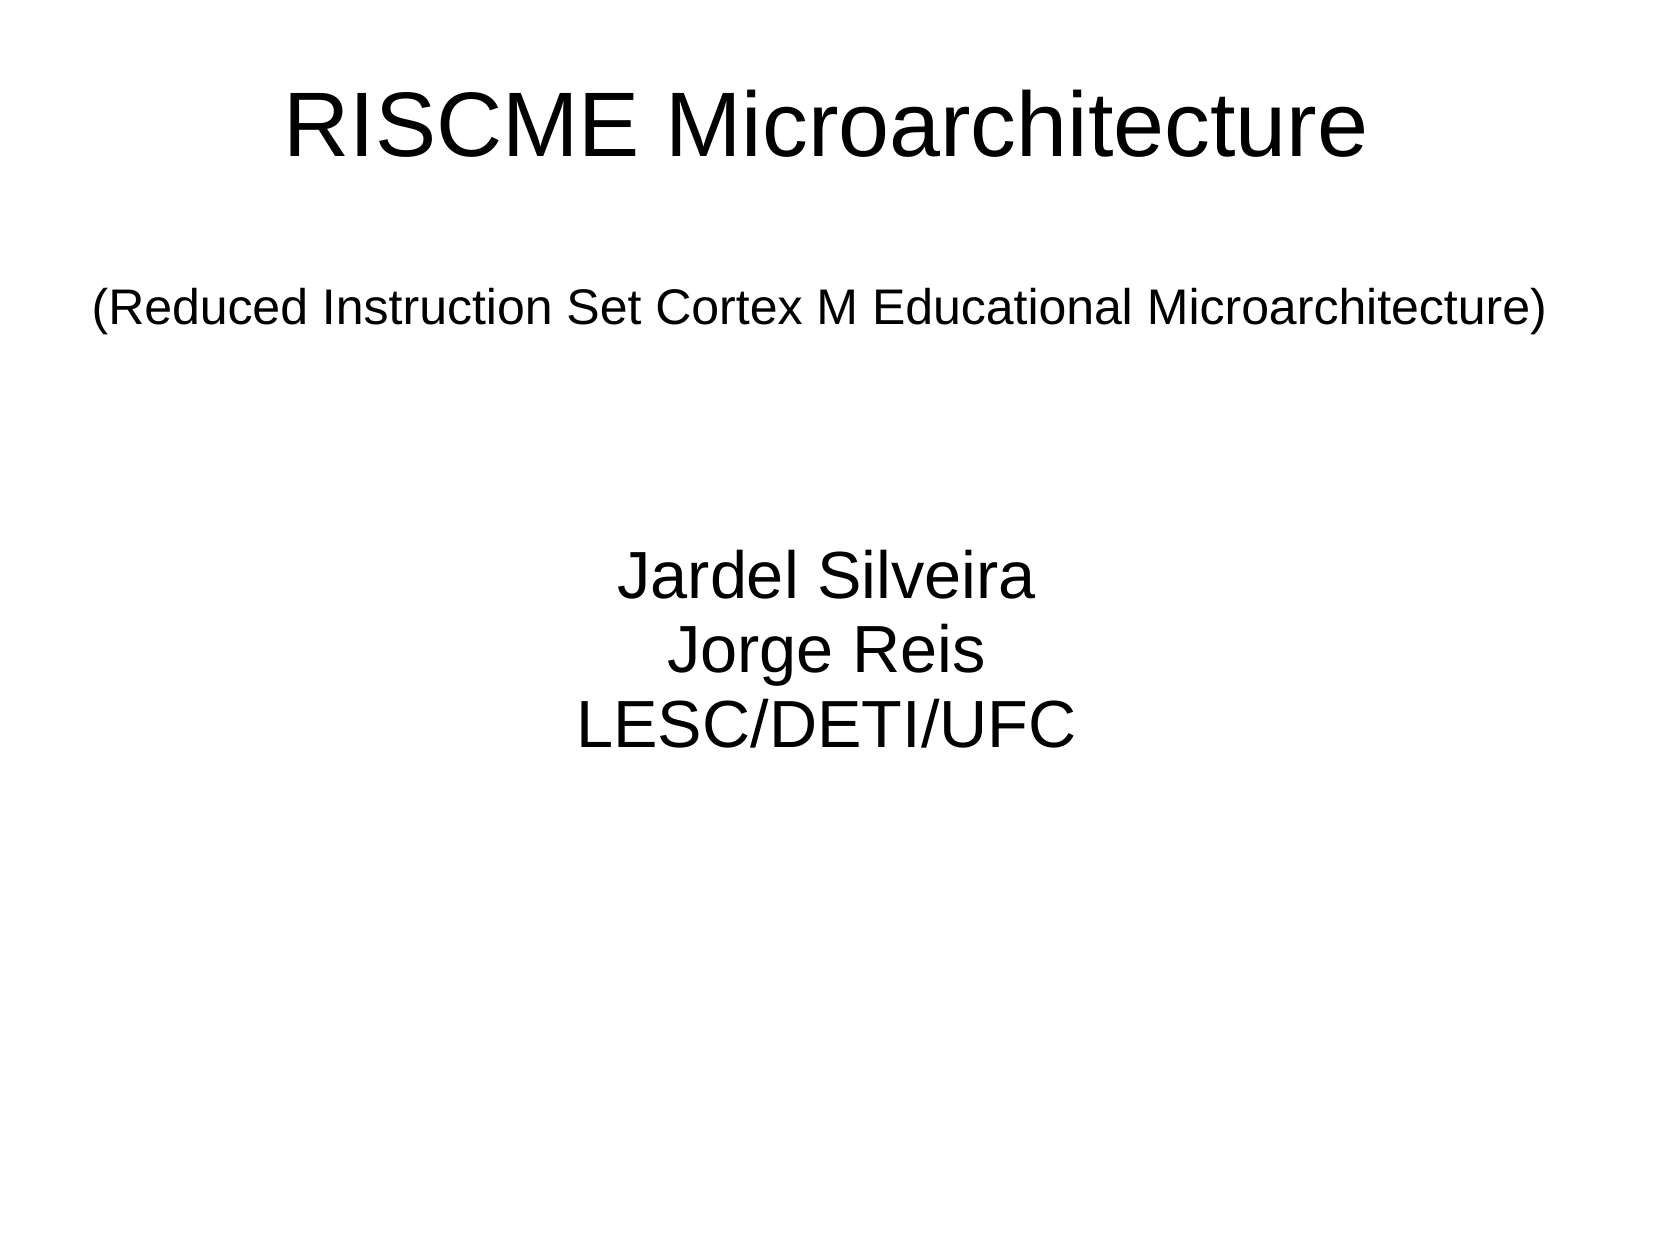

# RISCME Microarchitecture (Reduced Instruction Set Cortex M Educational Microarchitecture)
Jardel Silveira
Jorge Reis
LESC/DETI/UFC